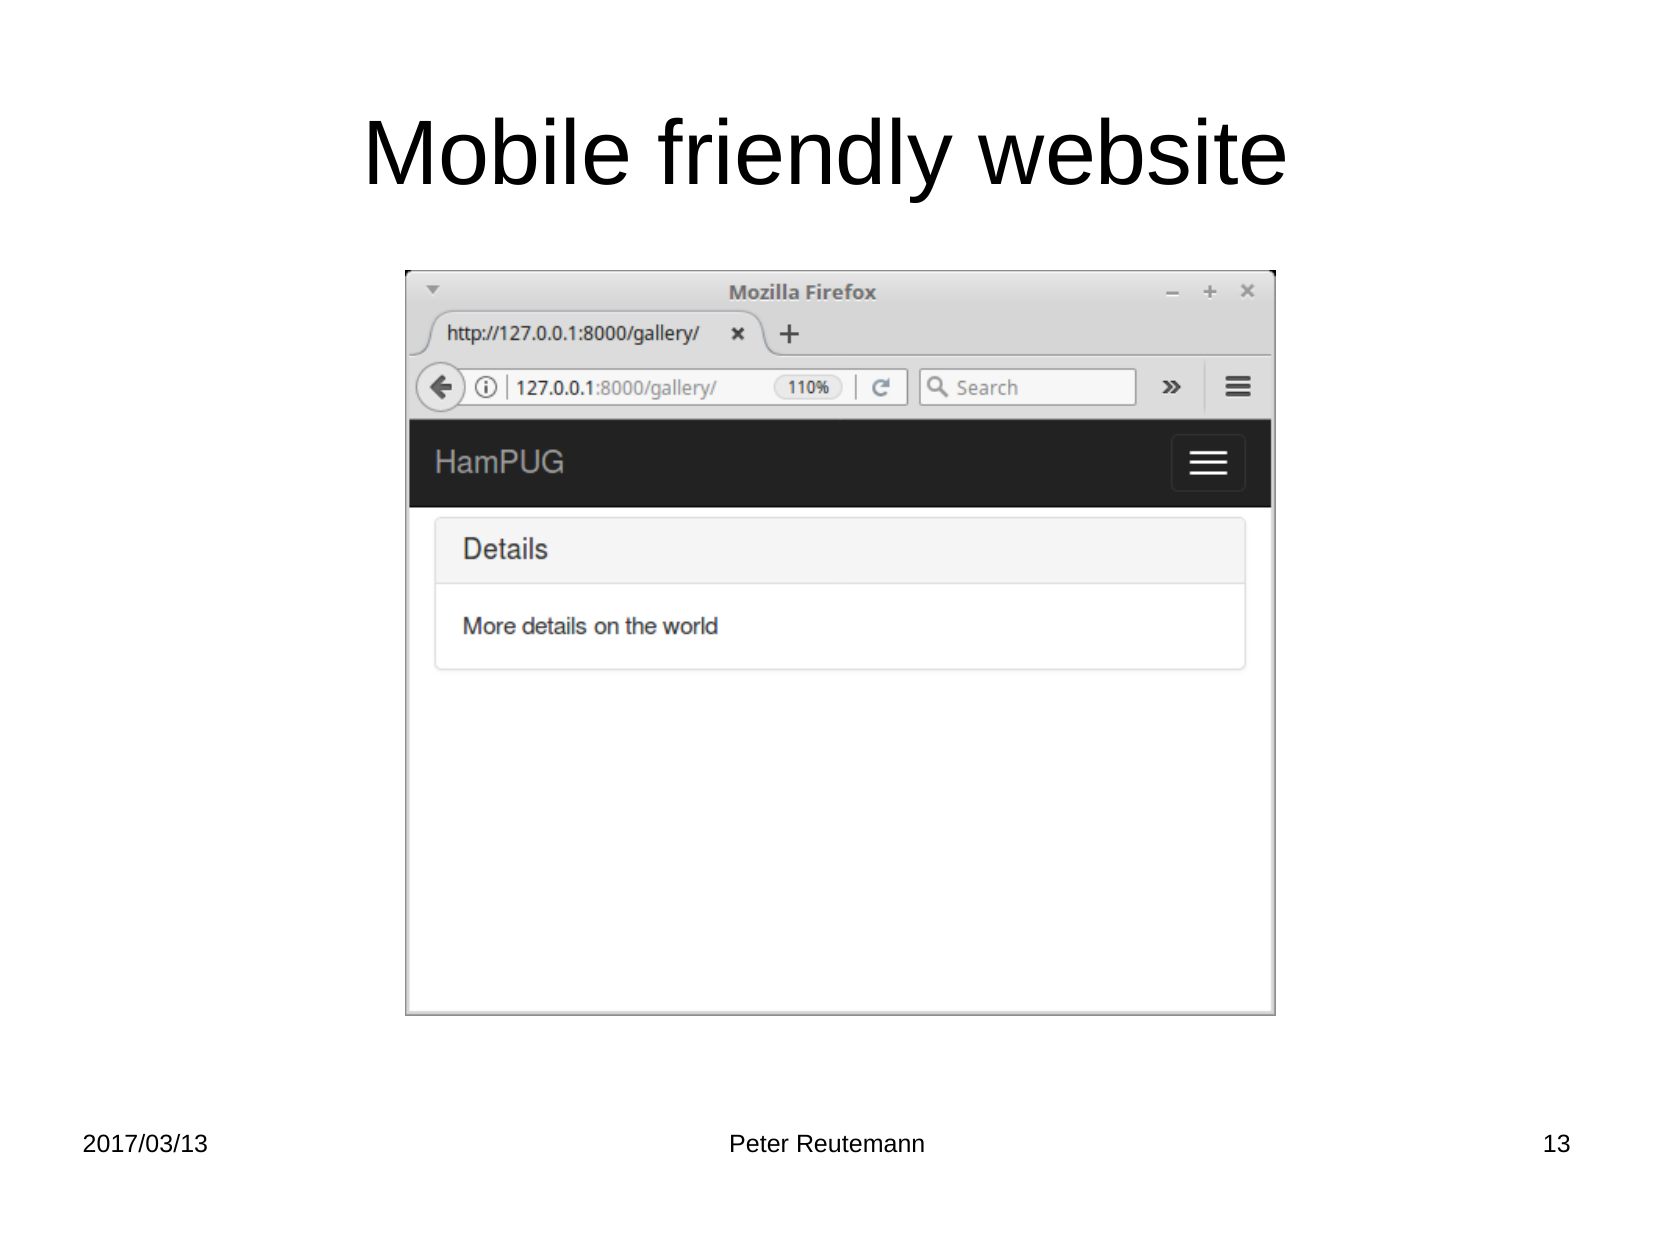

# Mobile friendly website
2017/03/13
Peter Reutemann
13